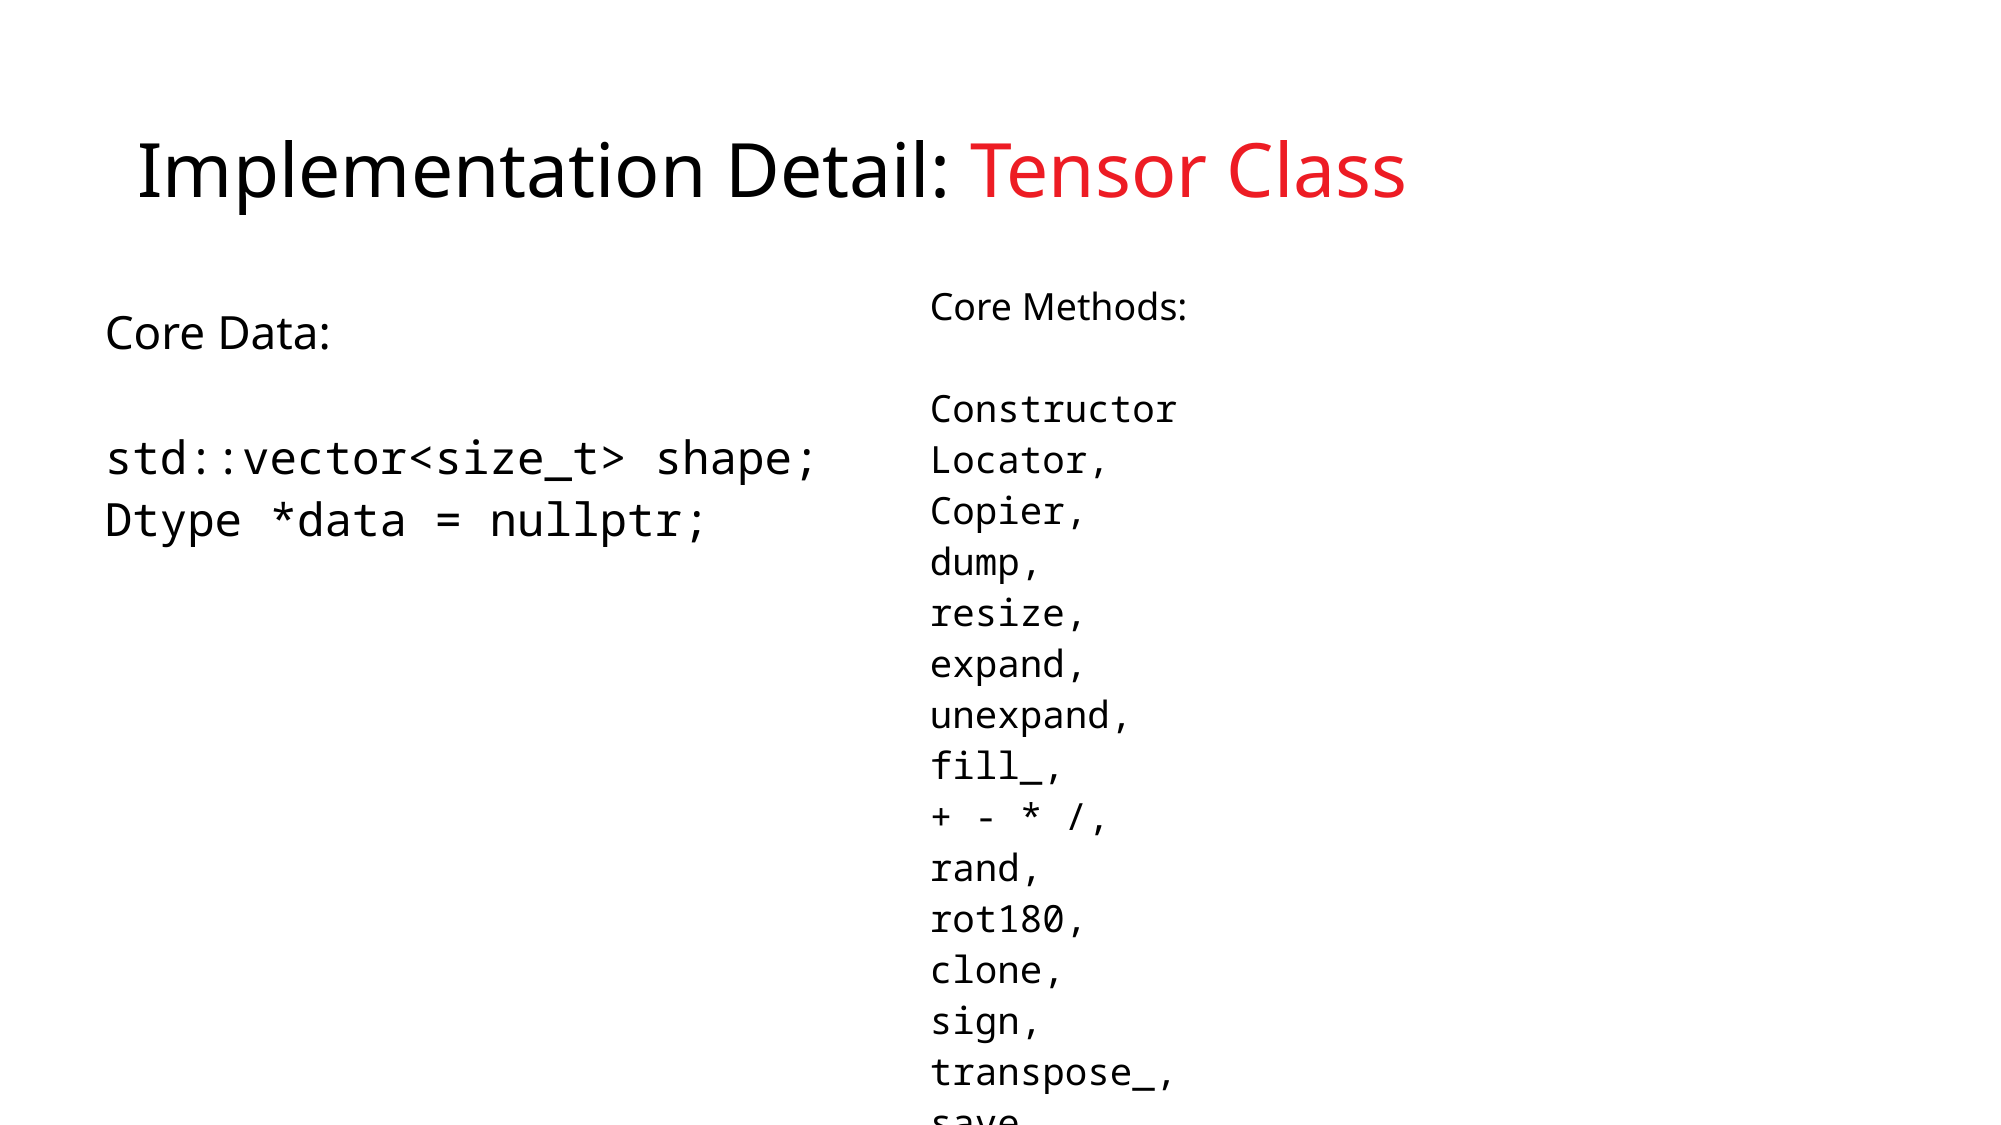

# Implementation Detail: Tensor Class
Core Methods:
Constructor
Locator,
Copier,
dump,
resize,
expand,
unexpand,
fill_,
+ - * /,
rand,
rot180,
clone,
sign,
transpose_,
save,
load,
overloaded operators,
BLAS wrapper
Core Data:
std::vector<size_t> shape;
Dtype *data = nullptr;